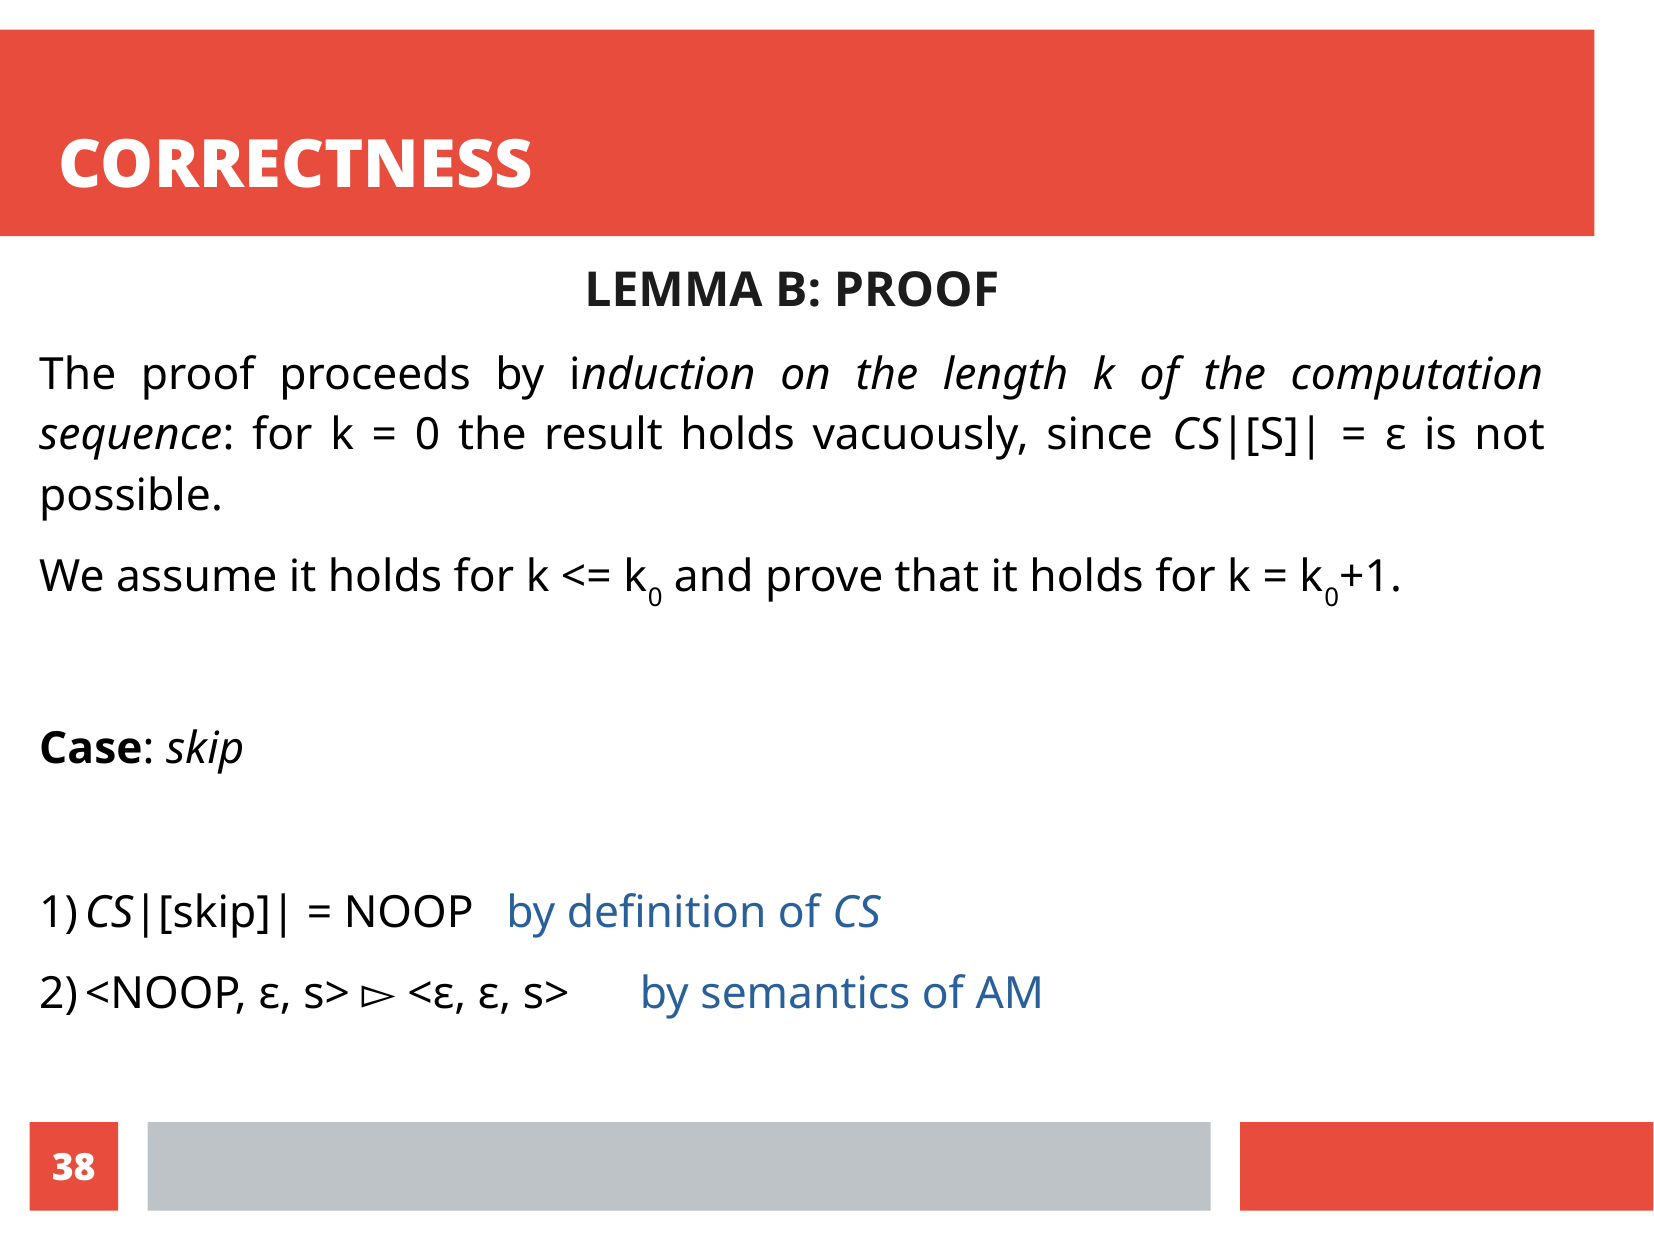

# CORRECTNESS
LEMMA B: PROOF
The proof proceeds by induction on the length k of the computation sequence: for k = 0 the result holds vacuously, since CS|[S]| = ε is not possible.
We assume it holds for k <= k0 and prove that it holds for k = k0+1.
Case: skip
 CS|[skip]| = NOOP			by definition of CS
 <NOOP, ε, s> ▻ <ε, ε, s> 	by semantics of AM
38